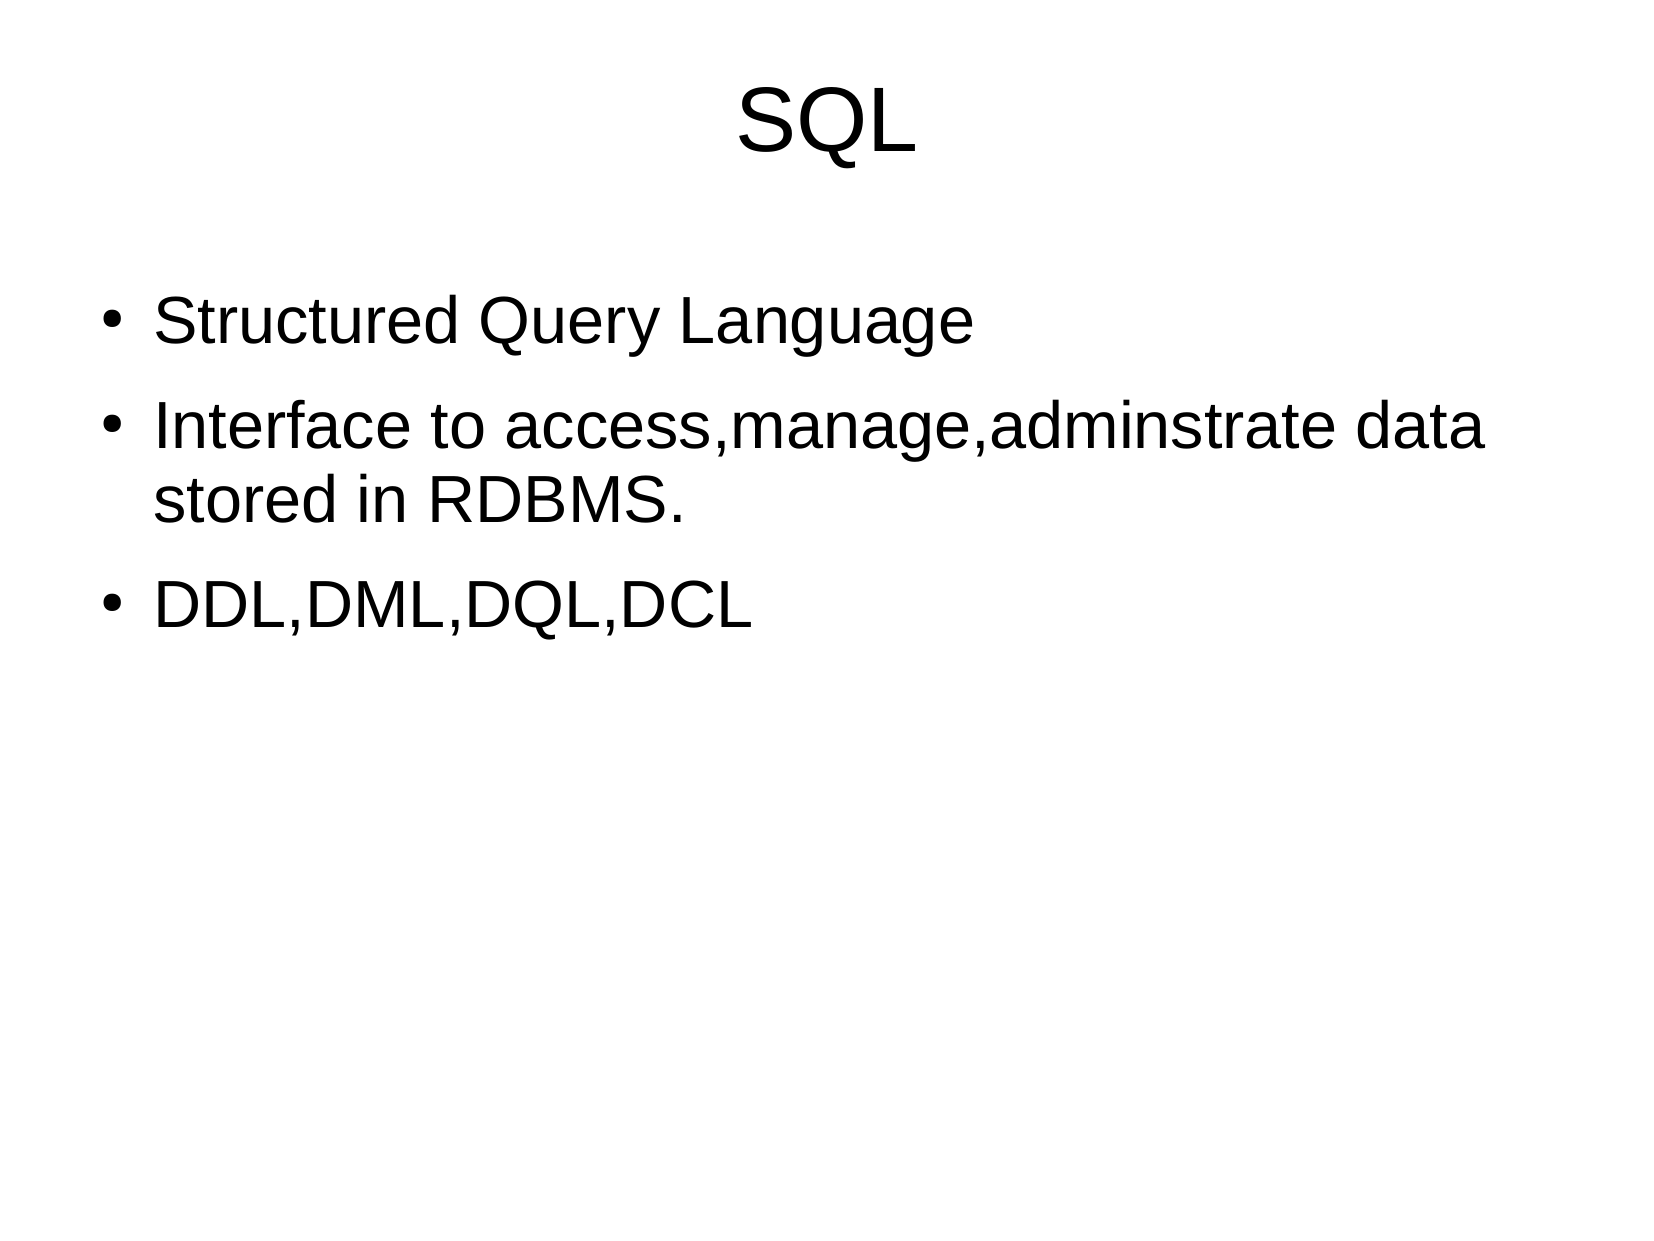

# SQL
Structured Query Language
Interface to access,manage,adminstrate data stored in RDBMS.
DDL,DML,DQL,DCL